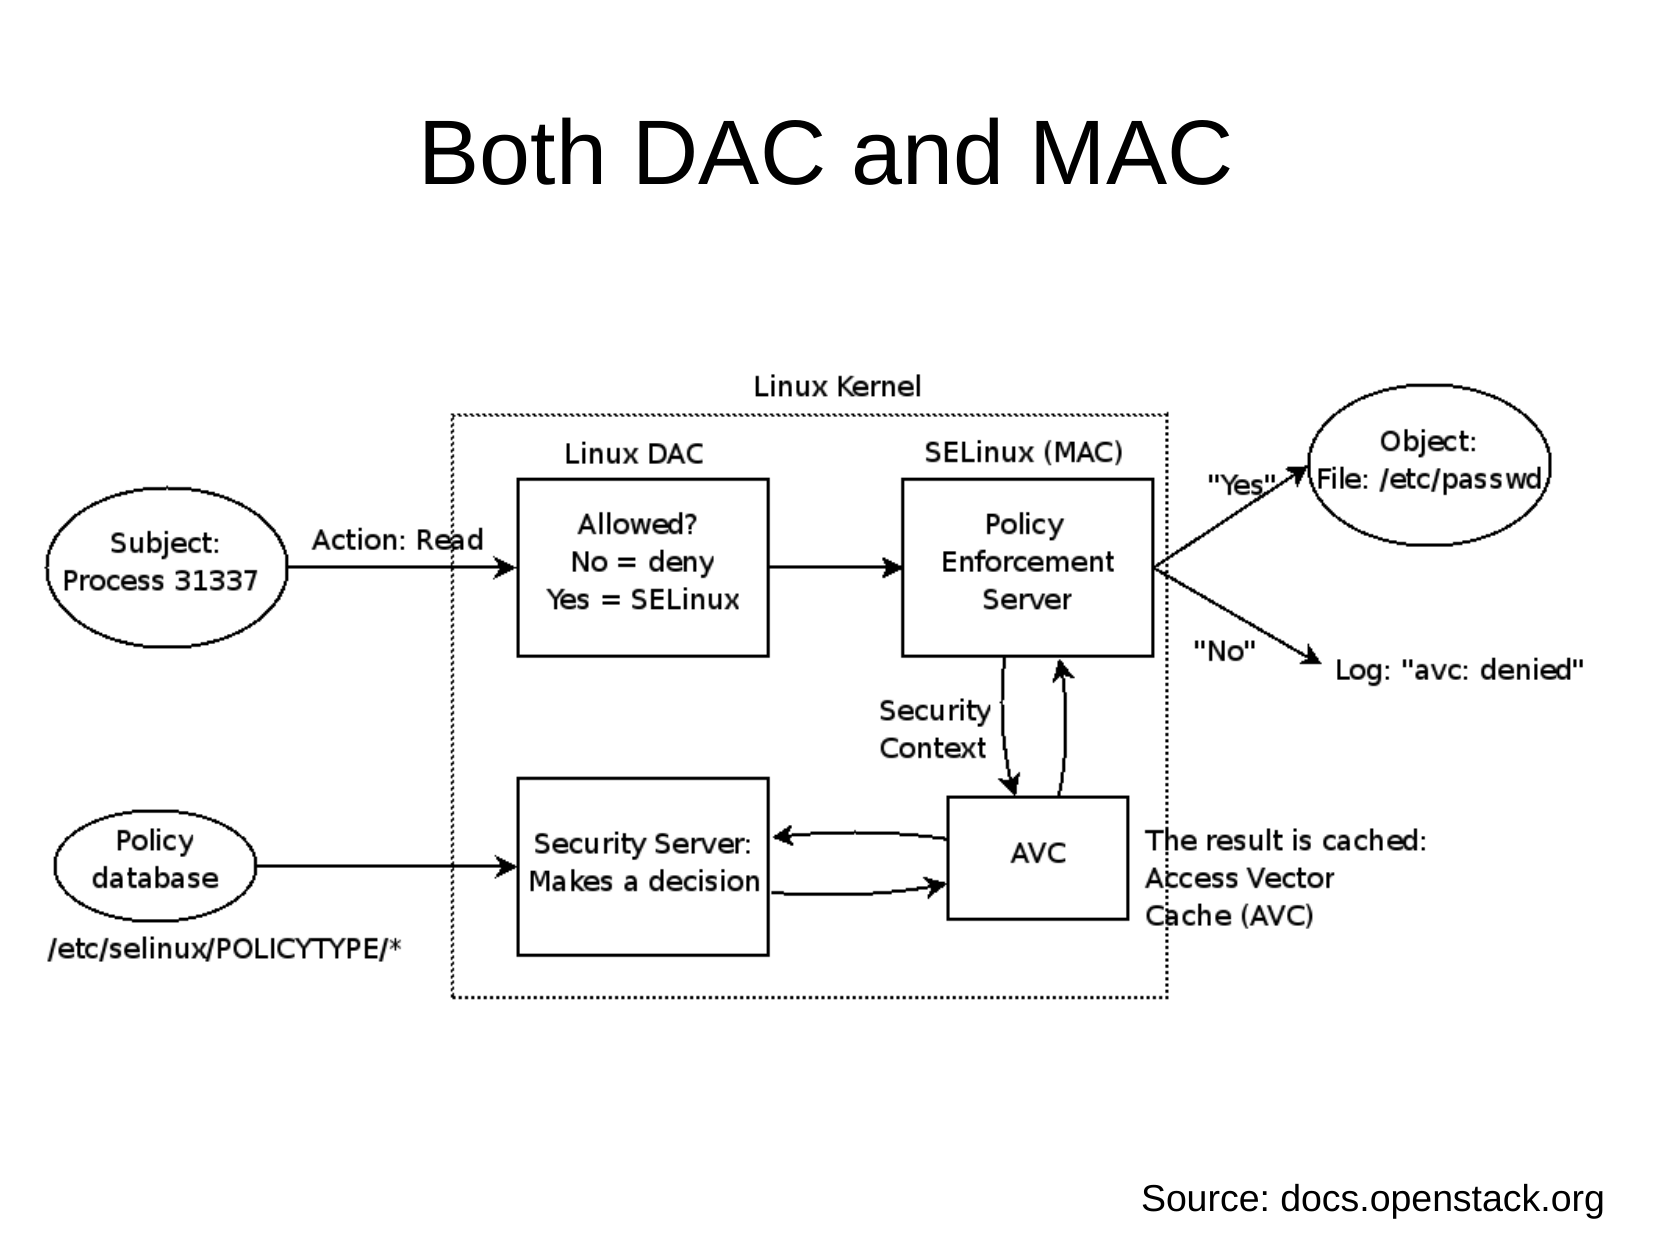

# Both DAC and MAC
Source: docs.openstack.org